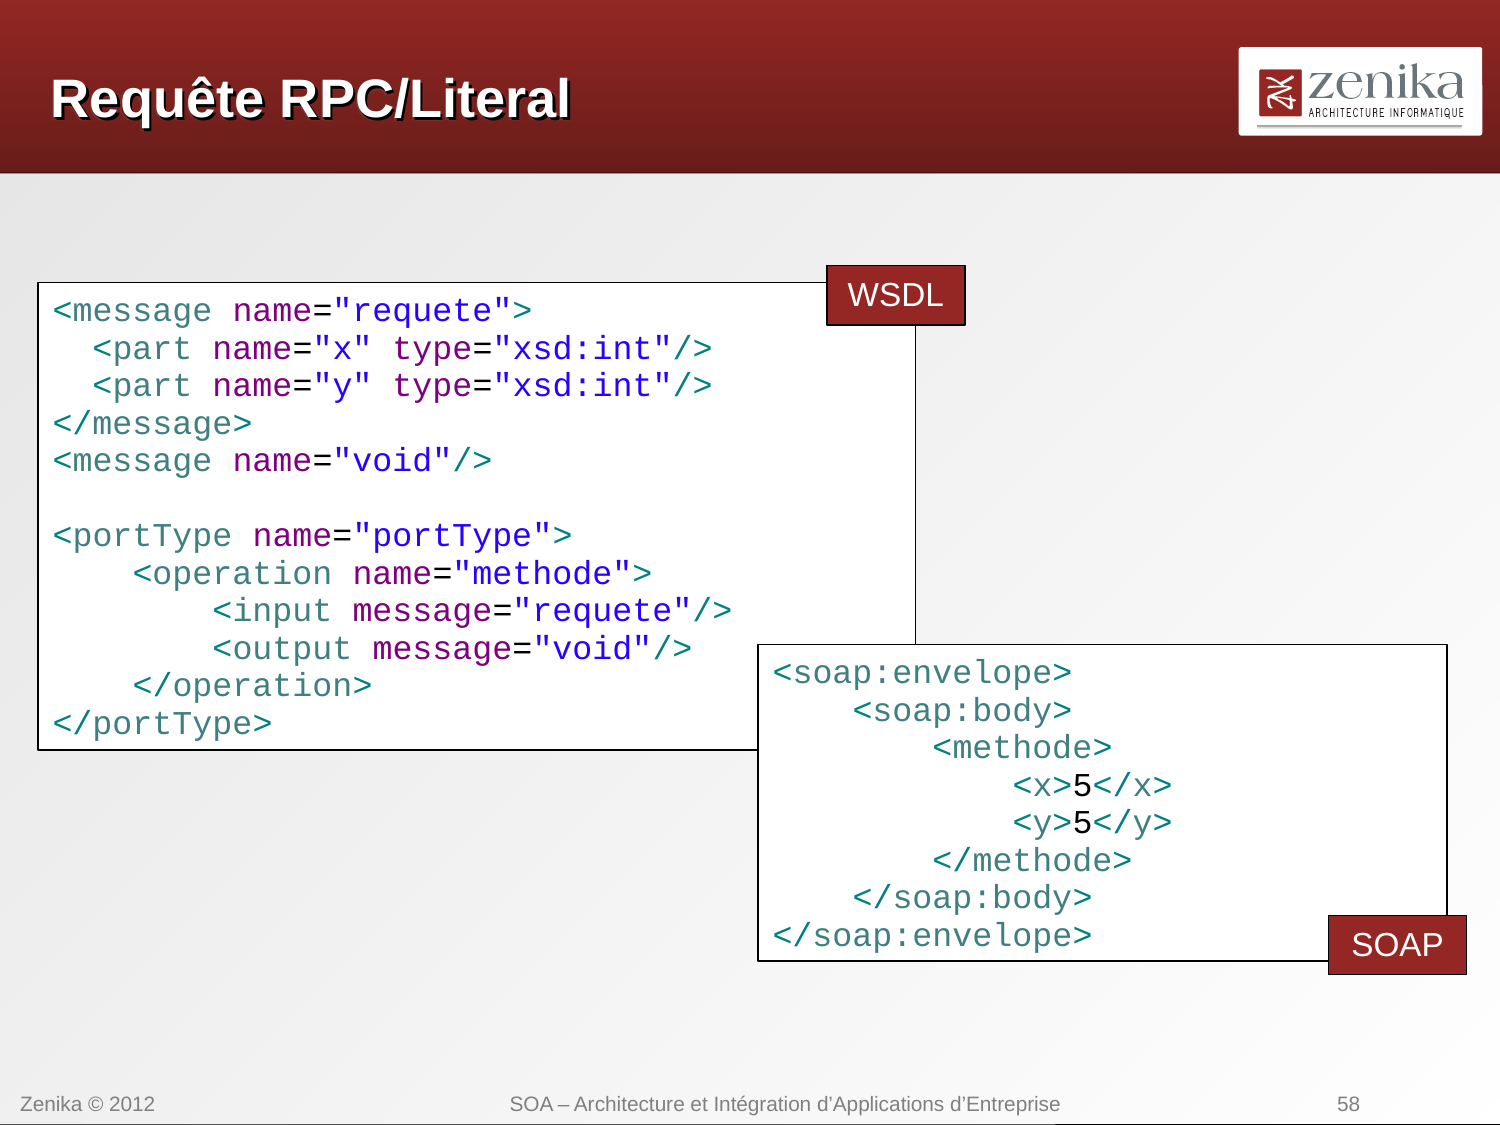

# Requête RPC/Literal
WSDL
<message name="requete">
 <part name="x" type="xsd:int"/>
 <part name="y" type="xsd:int"/>
</message>
<message name="void"/>
<portType name="portType">
 <operation name="methode">
 <input message="requete"/>
 <output message="void"/>
 </operation>
</portType>
<soap:envelope>
 <soap:body>
 <methode>
 <x>5</x>
 <y>5</y>
 </methode>
 </soap:body>
</soap:envelope>
SOAP